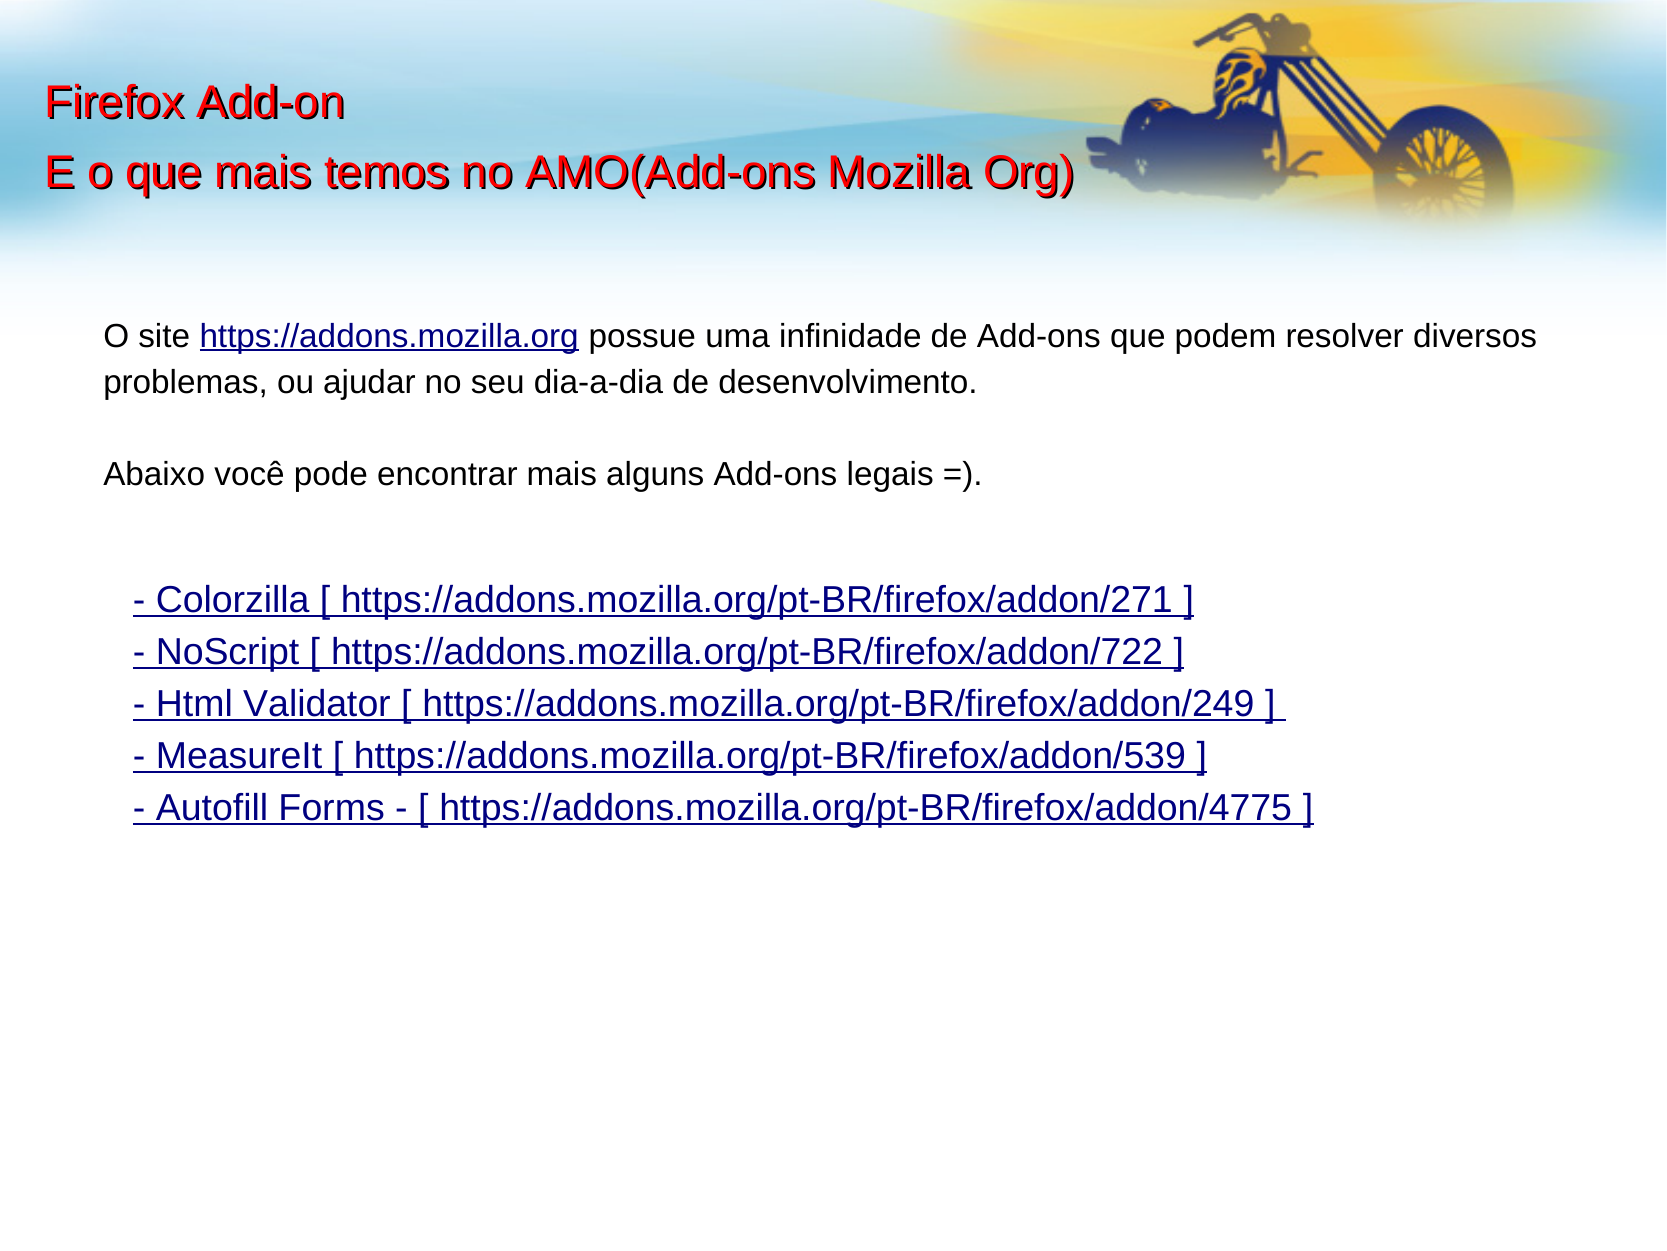

Firefox Add-on
E o que mais temos no AMO(Add-ons Mozilla Org)‏
#
O site https://addons.mozilla.org possue uma infinidade de Add-ons que podem resolver diversos problemas, ou ajudar no seu dia-a-dia de desenvolvimento.
Abaixo você pode encontrar mais alguns Add-ons legais =).
- Colorzilla [ https://addons.mozilla.org/pt-BR/firefox/addon/271 ]
- NoScript [ https://addons.mozilla.org/pt-BR/firefox/addon/722 ]
- Html Validator [ https://addons.mozilla.org/pt-BR/firefox/addon/249 ]
- MeasureIt [ https://addons.mozilla.org/pt-BR/firefox/addon/539 ]
- Autofill Forms - [ https://addons.mozilla.org/pt-BR/firefox/addon/4775 ]